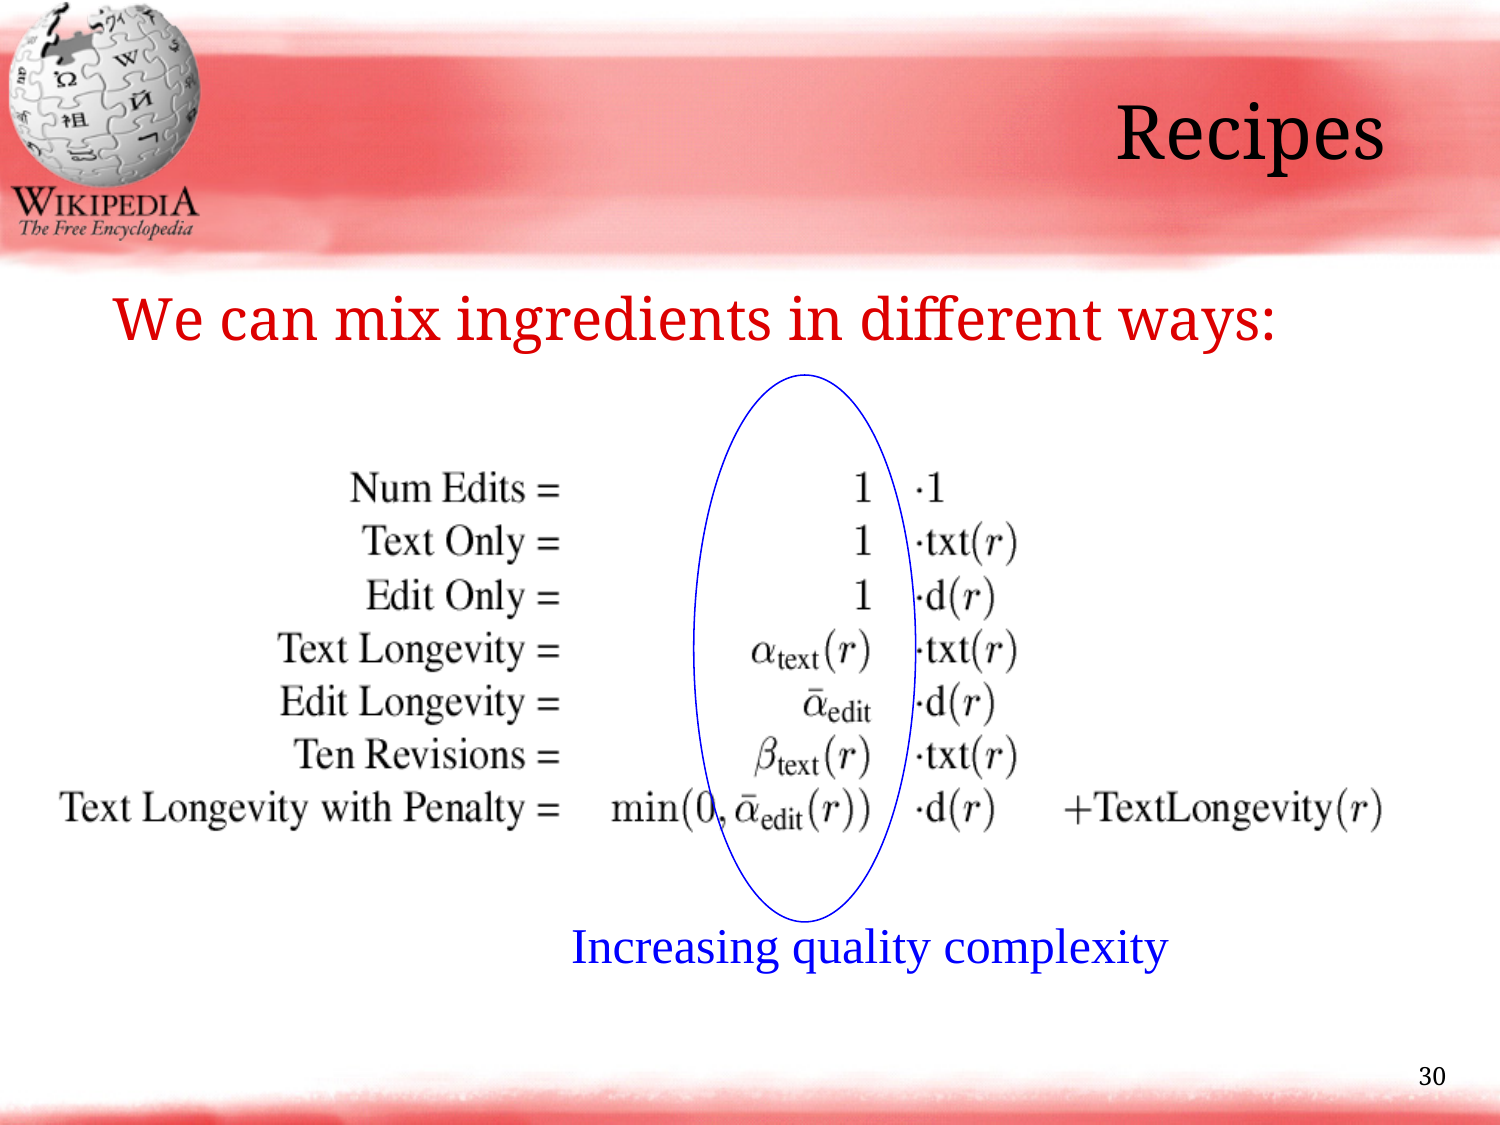

# Recipes
We can mix ingredients in different ways:
Increasing quality complexity
30